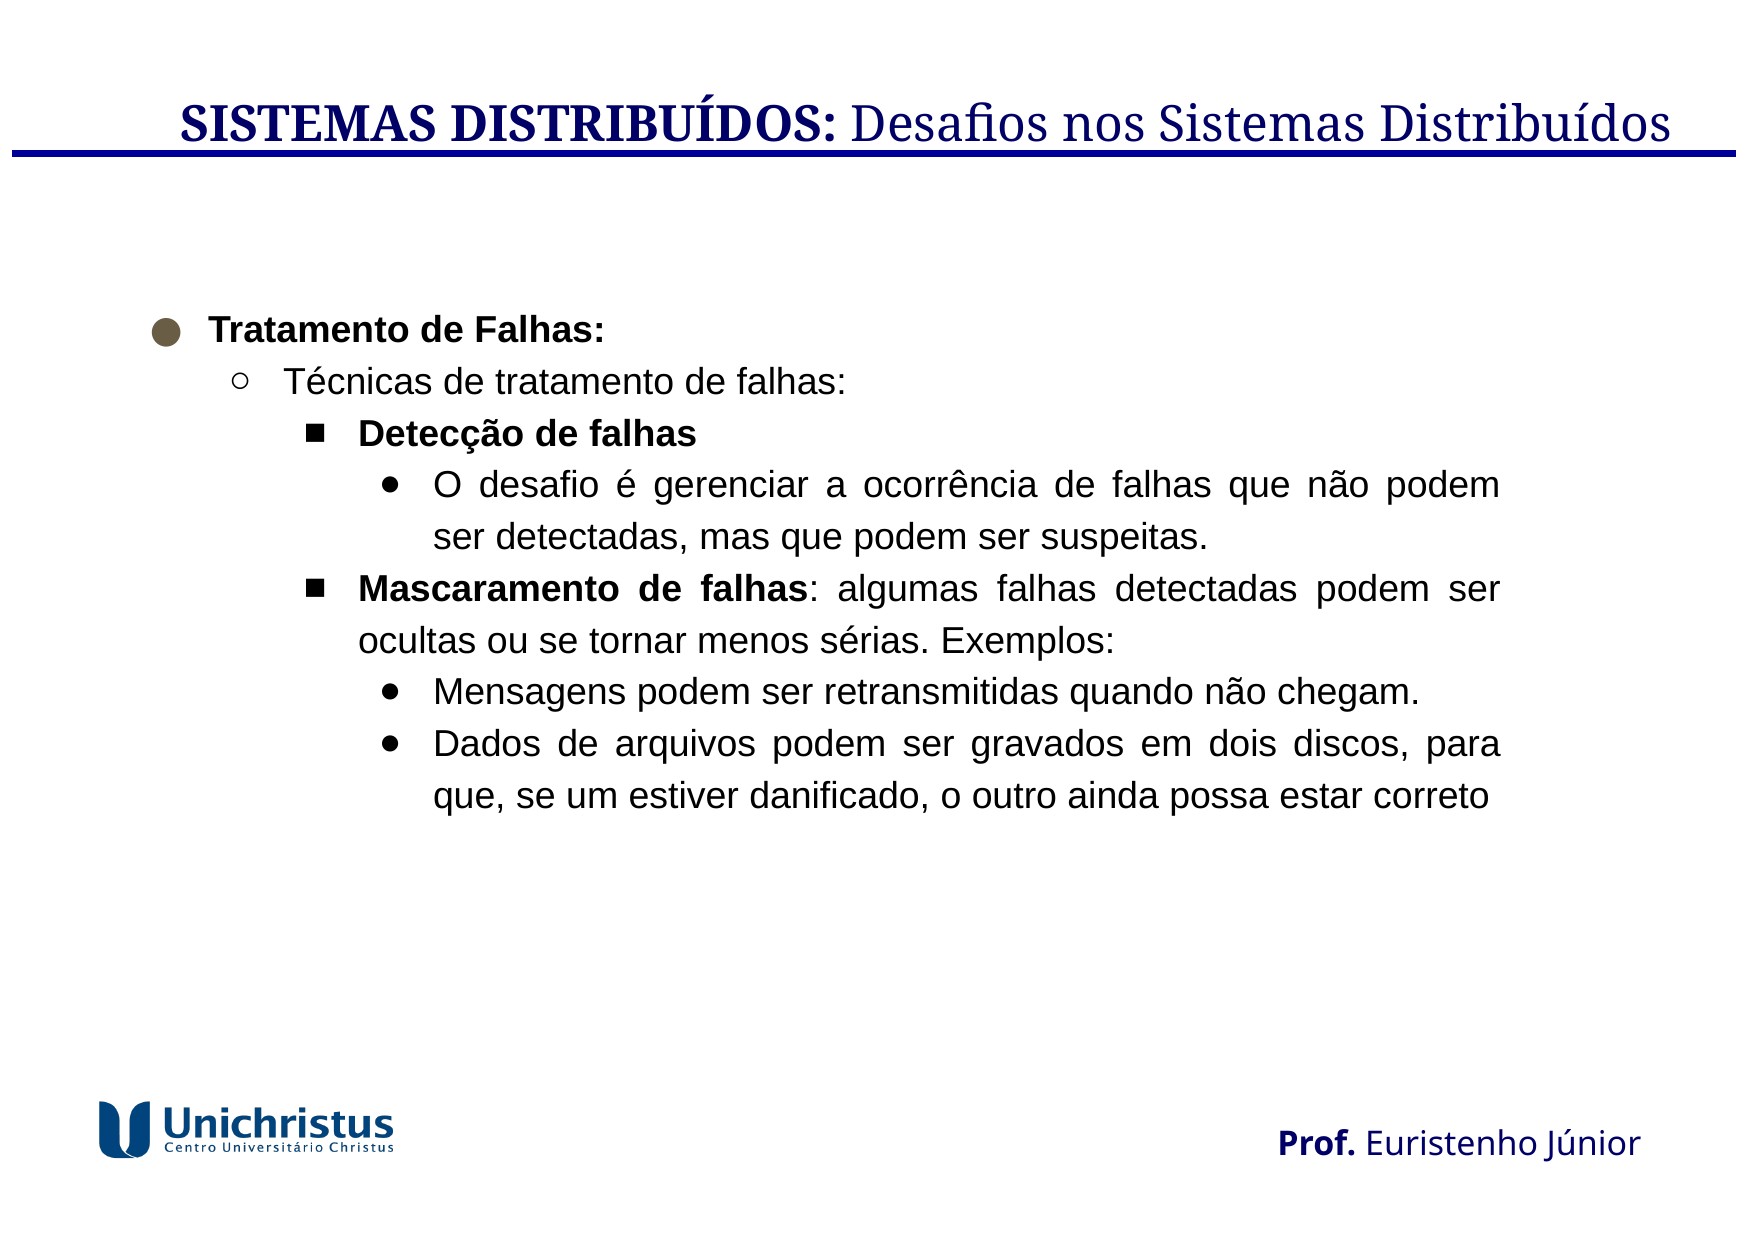

SISTEMAS DISTRIBUÍDOS: Desafios nos Sistemas Distribuídos
Tratamento de Falhas:
Técnicas de tratamento de falhas:
Detecção de falhas
O desafio é gerenciar a ocorrência de falhas que não podem ser detectadas, mas que podem ser suspeitas.
Mascaramento de falhas: algumas falhas detectadas podem ser ocultas ou se tornar menos sérias. Exemplos:
Mensagens podem ser retransmitidas quando não chegam.
Dados de arquivos podem ser gravados em dois discos, para que, se um estiver danificado, o outro ainda possa estar correto
Prof. Euristenho Júnior